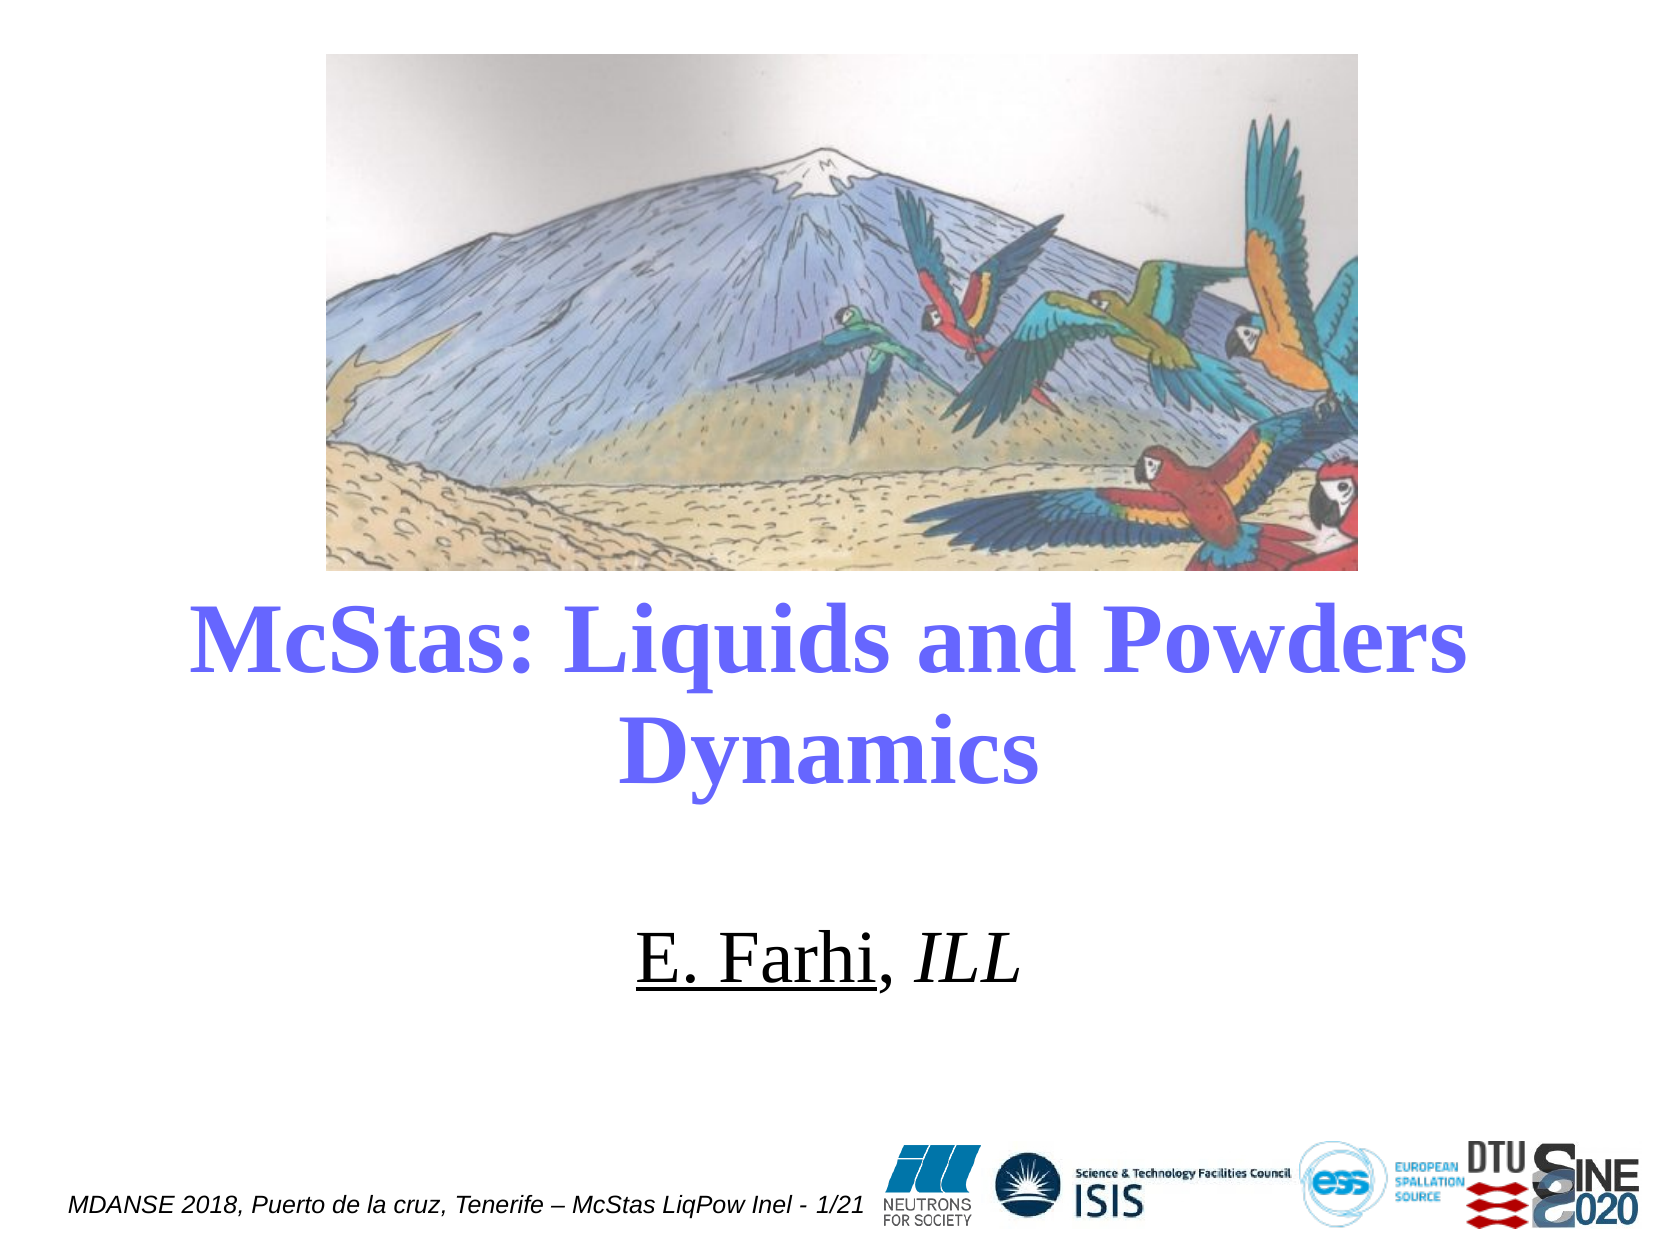

McStas: Liquids and Powders Dynamics
E. Farhi, ILL